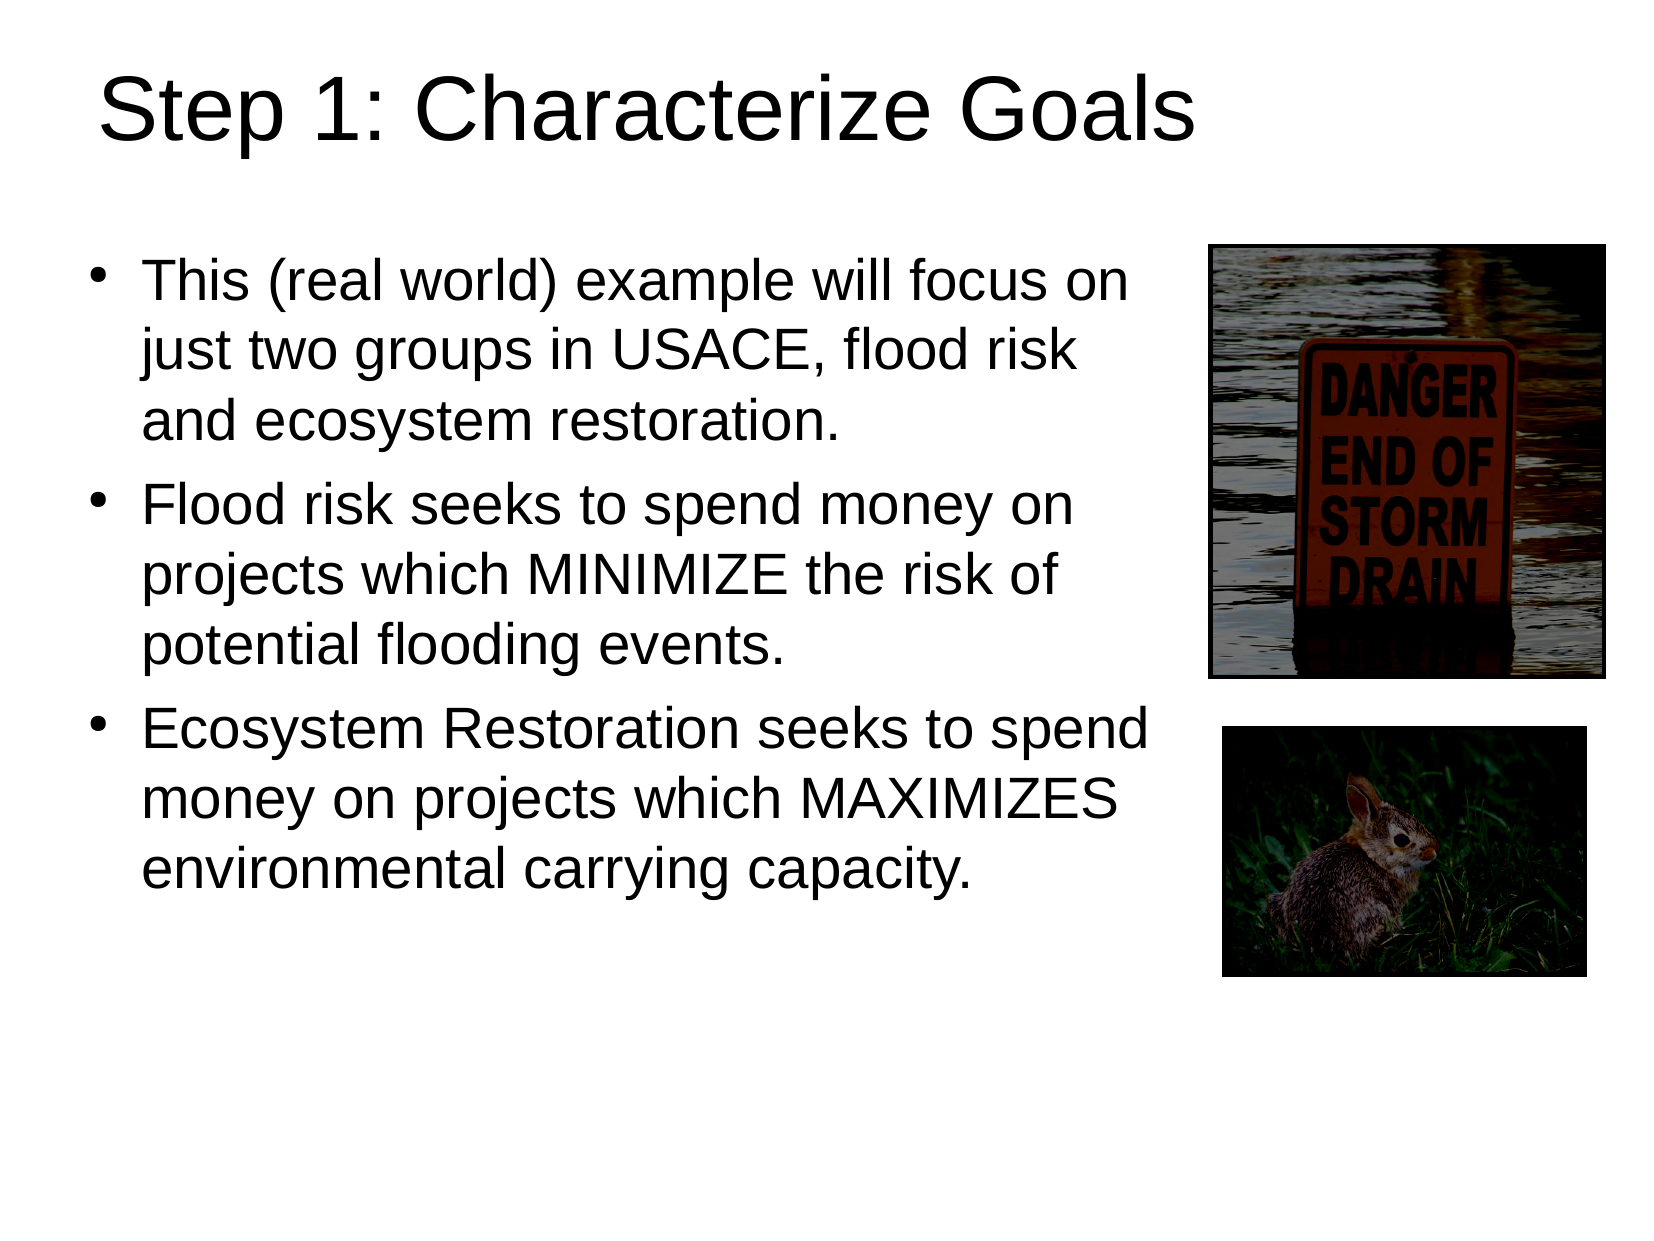

# Step 1: Characterize Goals
This (real world) example will focus on just two groups in USACE, flood risk and ecosystem restoration.
Flood risk seeks to spend money on projects which MINIMIZE the risk of potential flooding events.
Ecosystem Restoration seeks to spend money on projects which MAXIMIZES environmental carrying capacity.